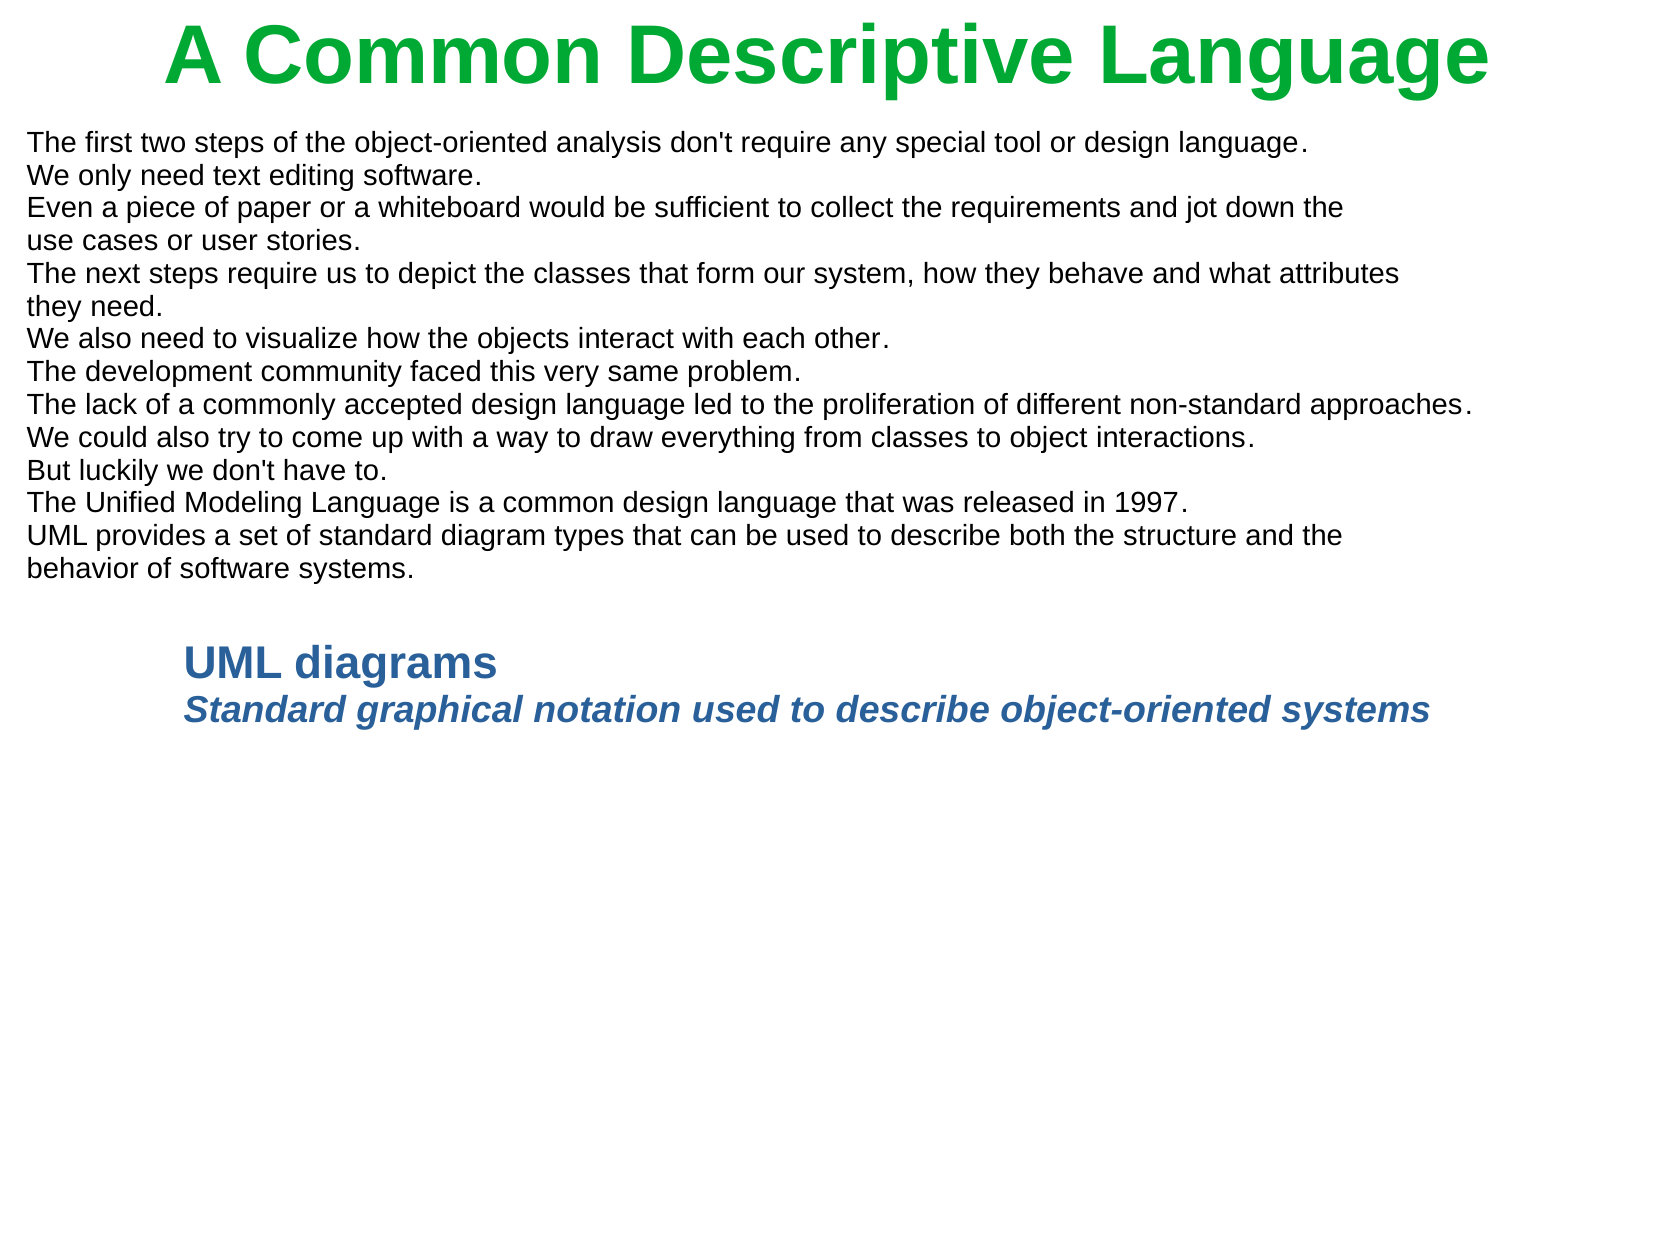

# A Common Descriptive Language
The first two steps of the object-oriented analysis don't require any special tool or design language.
We only need text editing software.
Even a piece of paper or a whiteboard would be sufficient to collect the requirements and jot down the
use cases or user stories.
The next steps require us to depict the classes that form our system, how they behave and what attributes
they need.
We also need to visualize how the objects interact with each other.
The development community faced this very same problem.
The lack of a commonly accepted design language led to the proliferation of different non-standard approaches.
We could also try to come up with a way to draw everything from classes to object interactions.
But luckily we don't have to.
The Unified Modeling Language is a common design language that was released in 1997.
UML provides a set of standard diagram types that can be used to describe both the structure and the
behavior of software systems.
UML diagrams
Standard graphical notation used to describe object-oriented systems